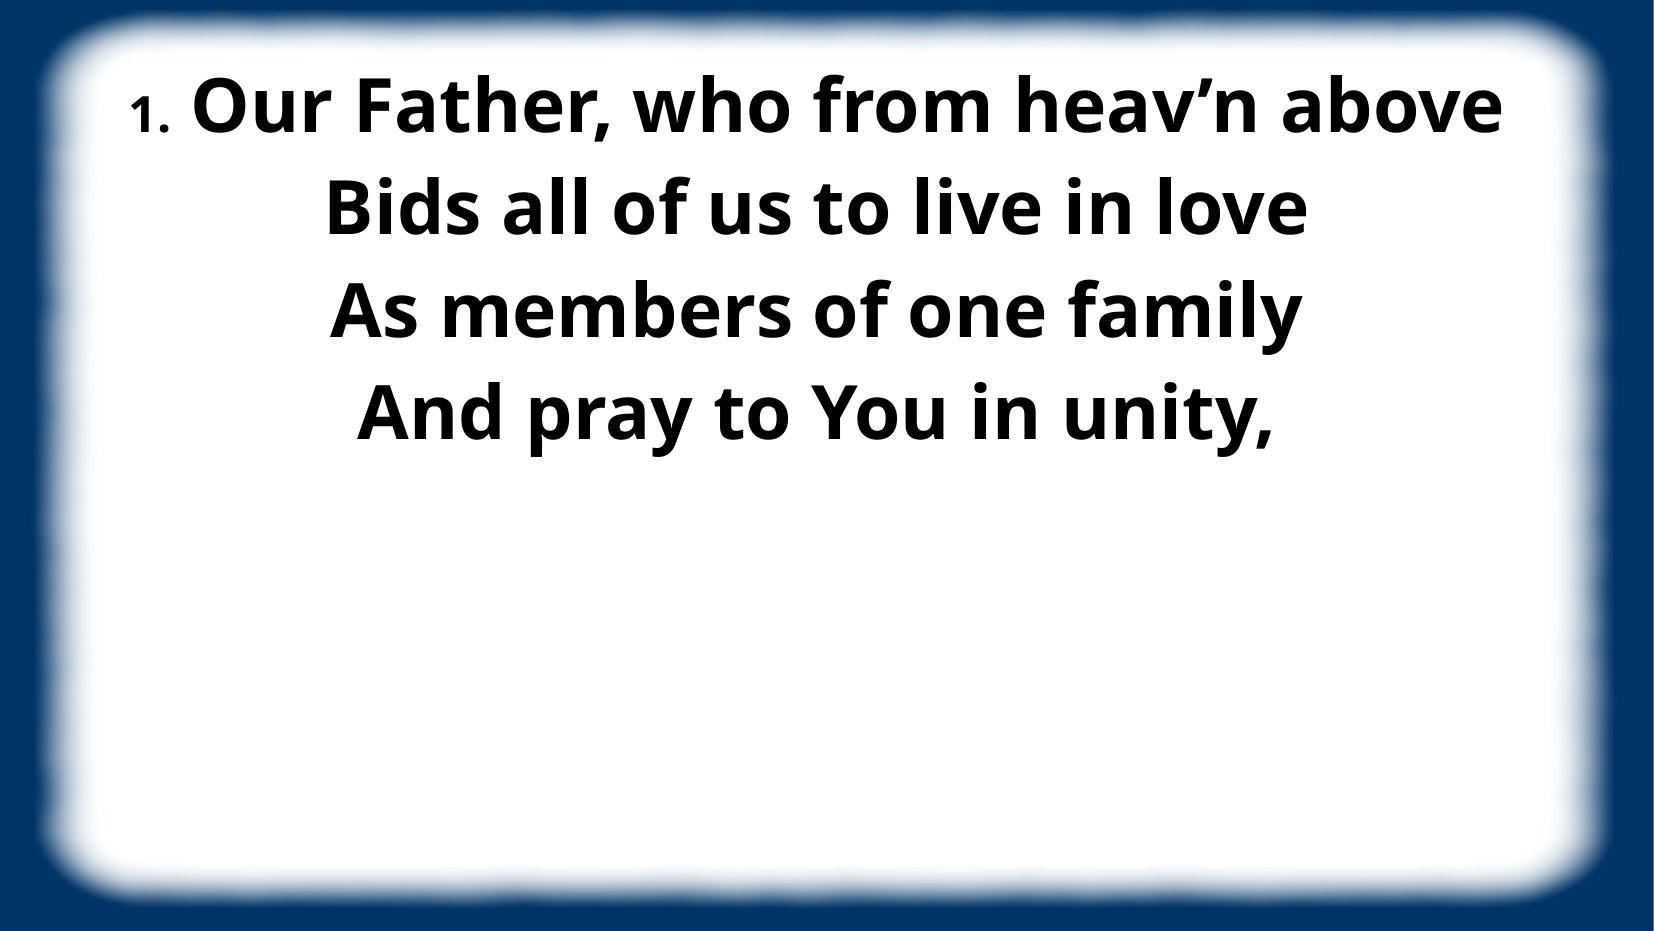

1. Our Father, who from heav’n above
Bids all of us to live in love
As members of one family
And pray to You in unity,